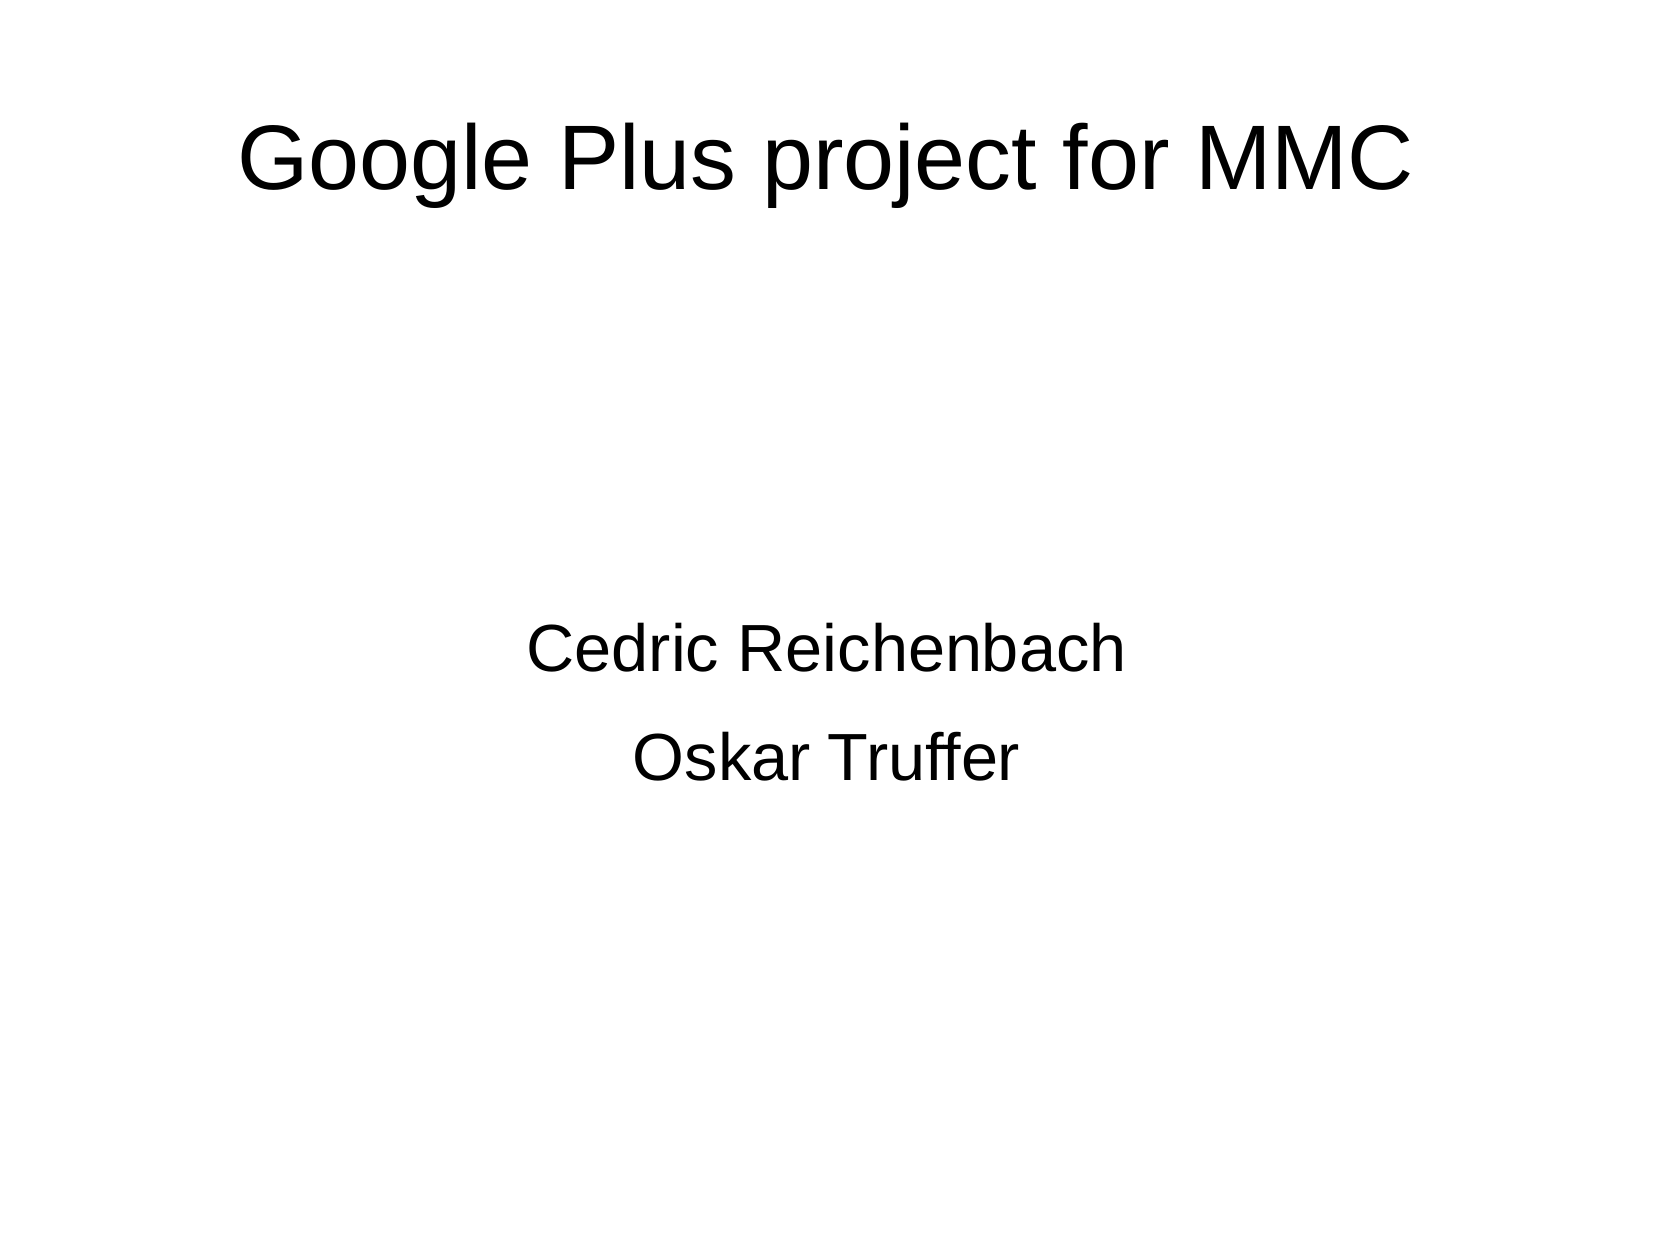

# Google Plus project for MMC
Cedric Reichenbach
Oskar Truffer